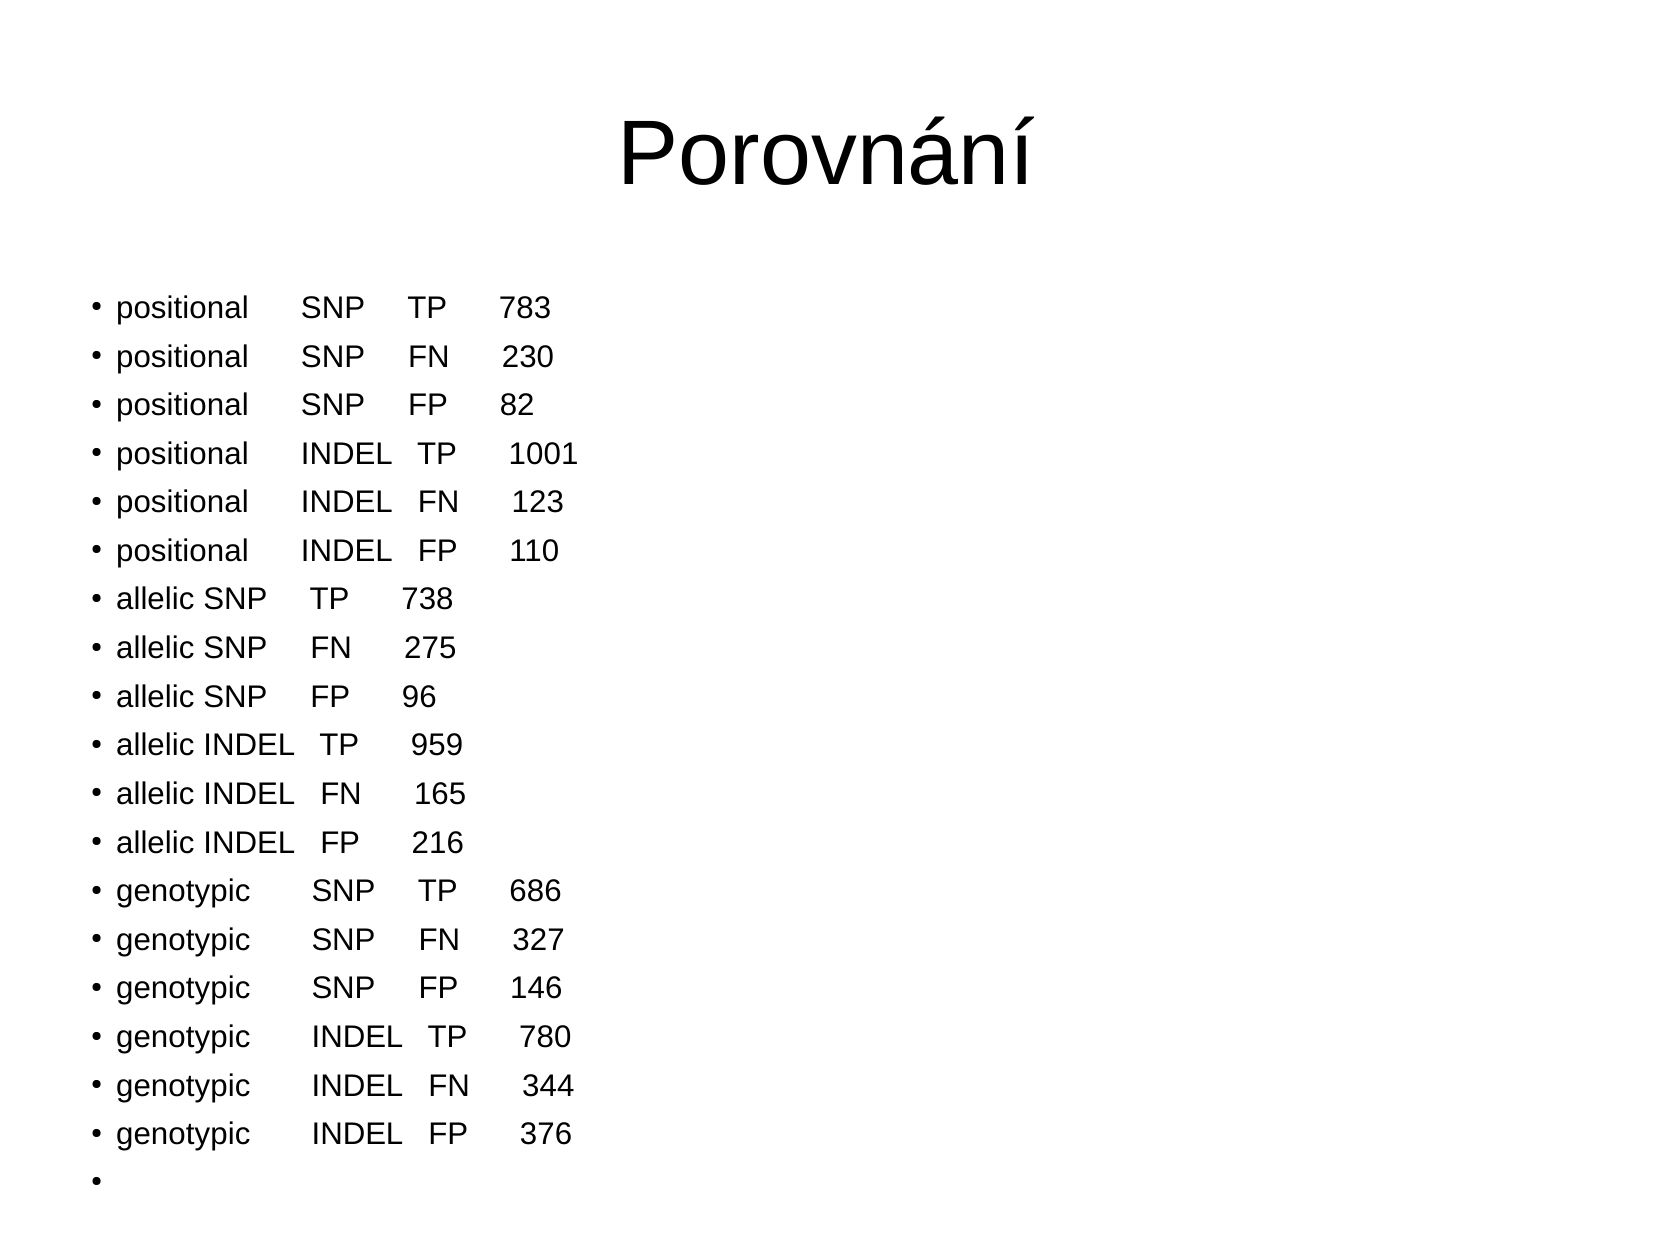

# Porovnání
positional SNP TP 783
positional SNP FN 230
positional SNP FP 82
positional INDEL TP 1001
positional INDEL FN 123
positional INDEL FP 110
allelic SNP TP 738
allelic SNP FN 275
allelic SNP FP 96
allelic INDEL TP 959
allelic INDEL FN 165
allelic INDEL FP 216
genotypic SNP TP 686
genotypic SNP FN 327
genotypic SNP FP 146
genotypic INDEL TP 780
genotypic INDEL FN 344
genotypic INDEL FP 376